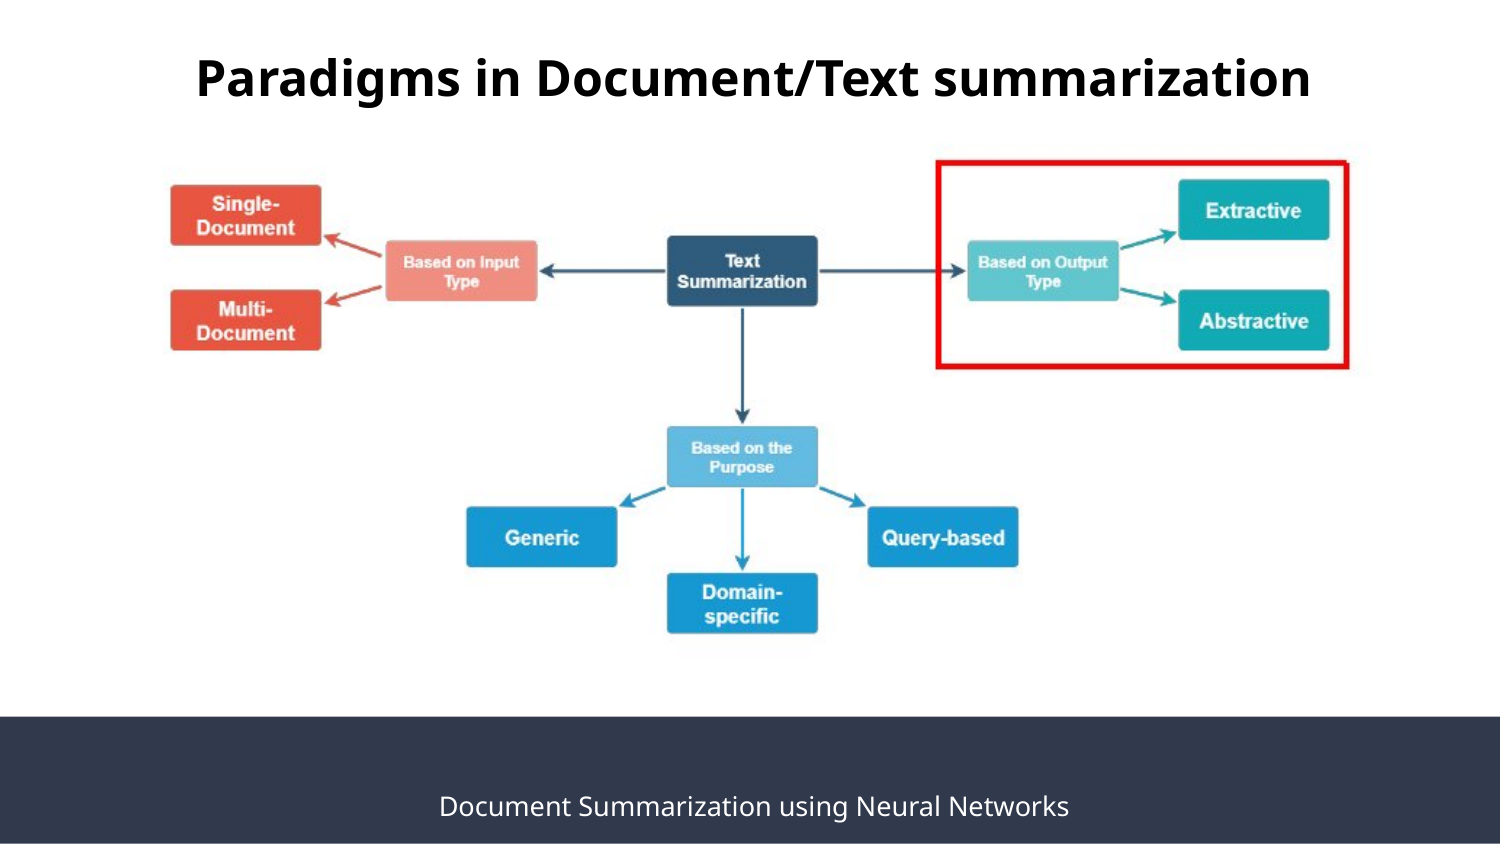

Paradigms in Document/Text summarization
# Document Summarization using Neural Networks